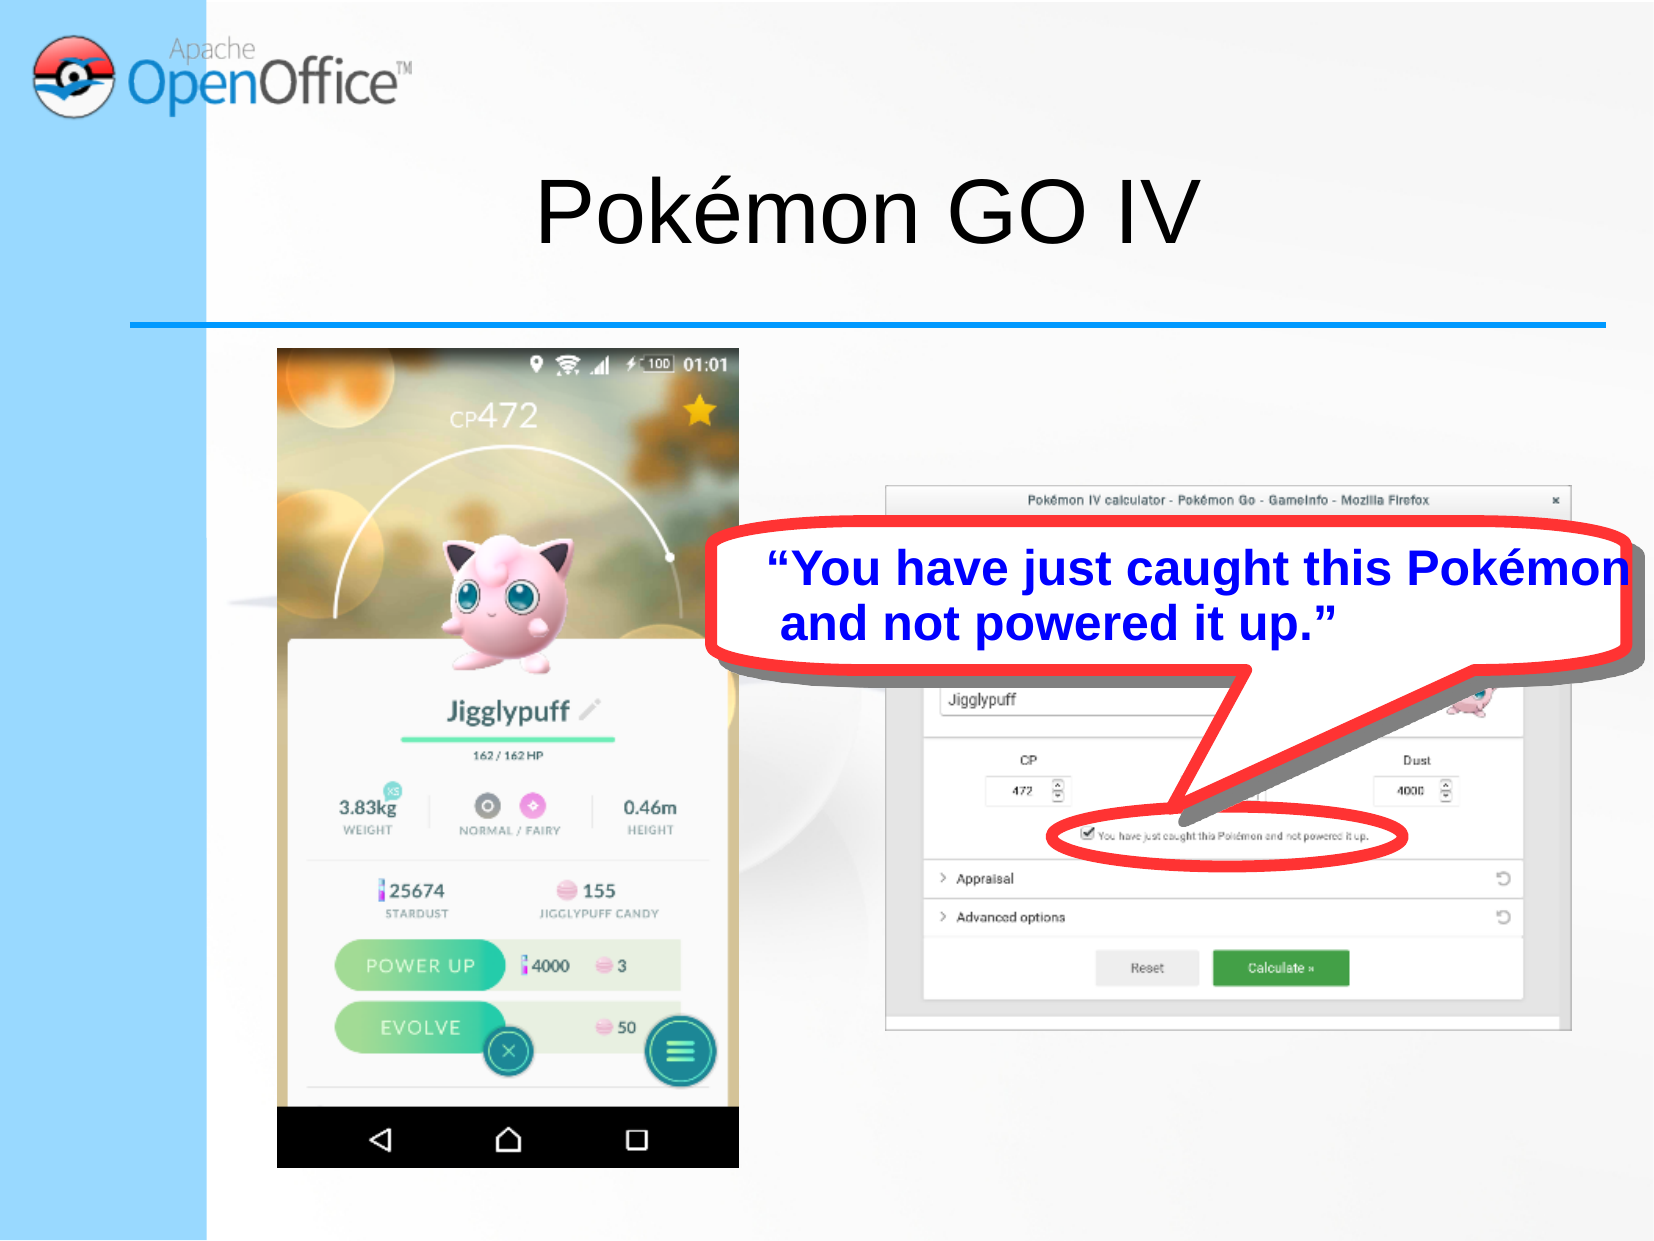

# Pokémon GO IV
“You have just caught this Pokémon
 and not powered it up.”